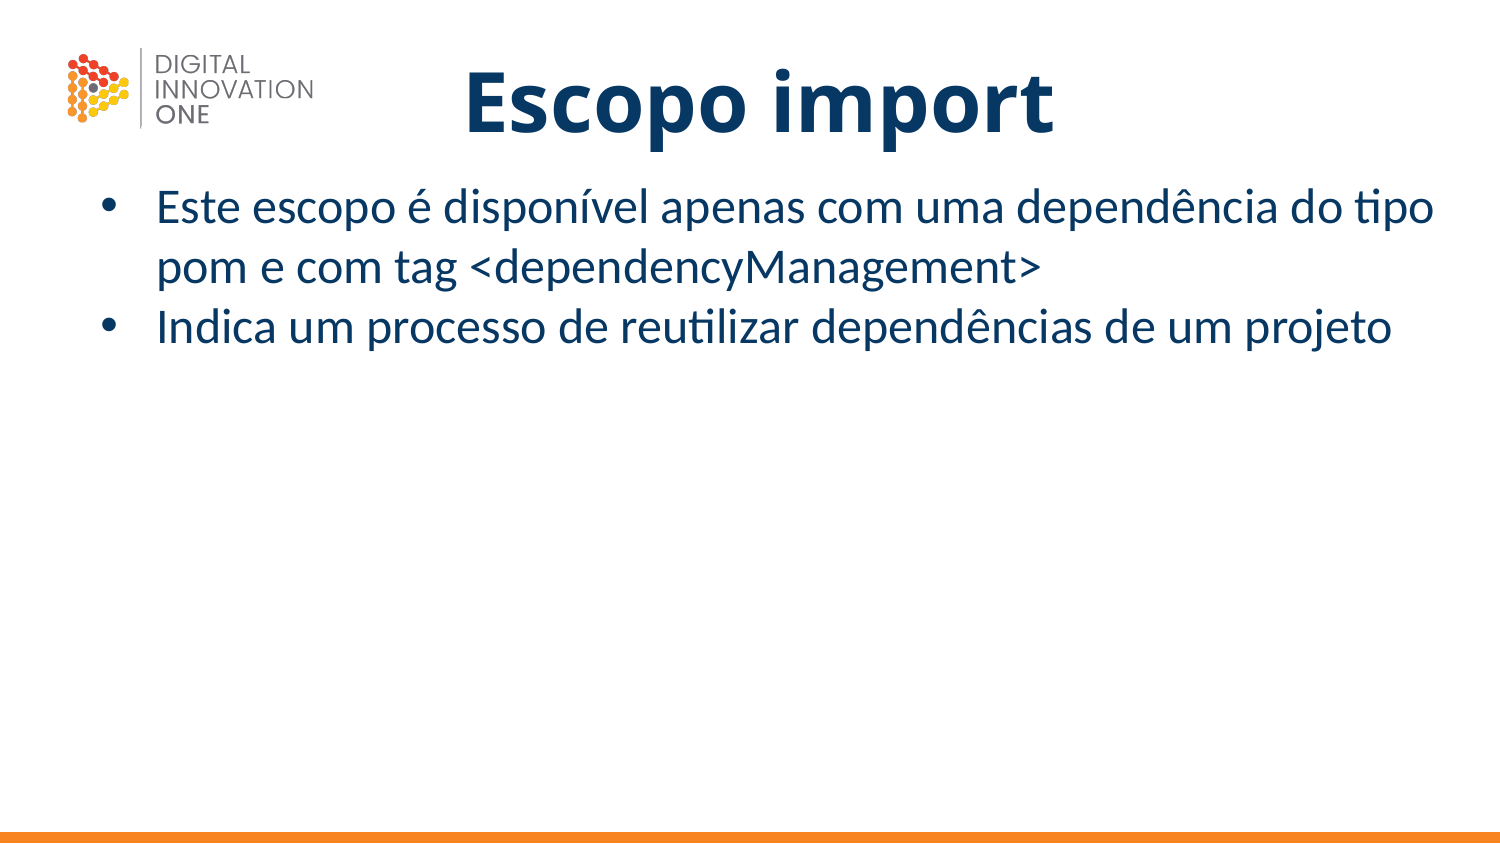

Escopo import
Este escopo é disponível apenas com uma dependência do tipo pom e com tag <dependencyManagement>
Indica um processo de reutilizar dependências de um projeto